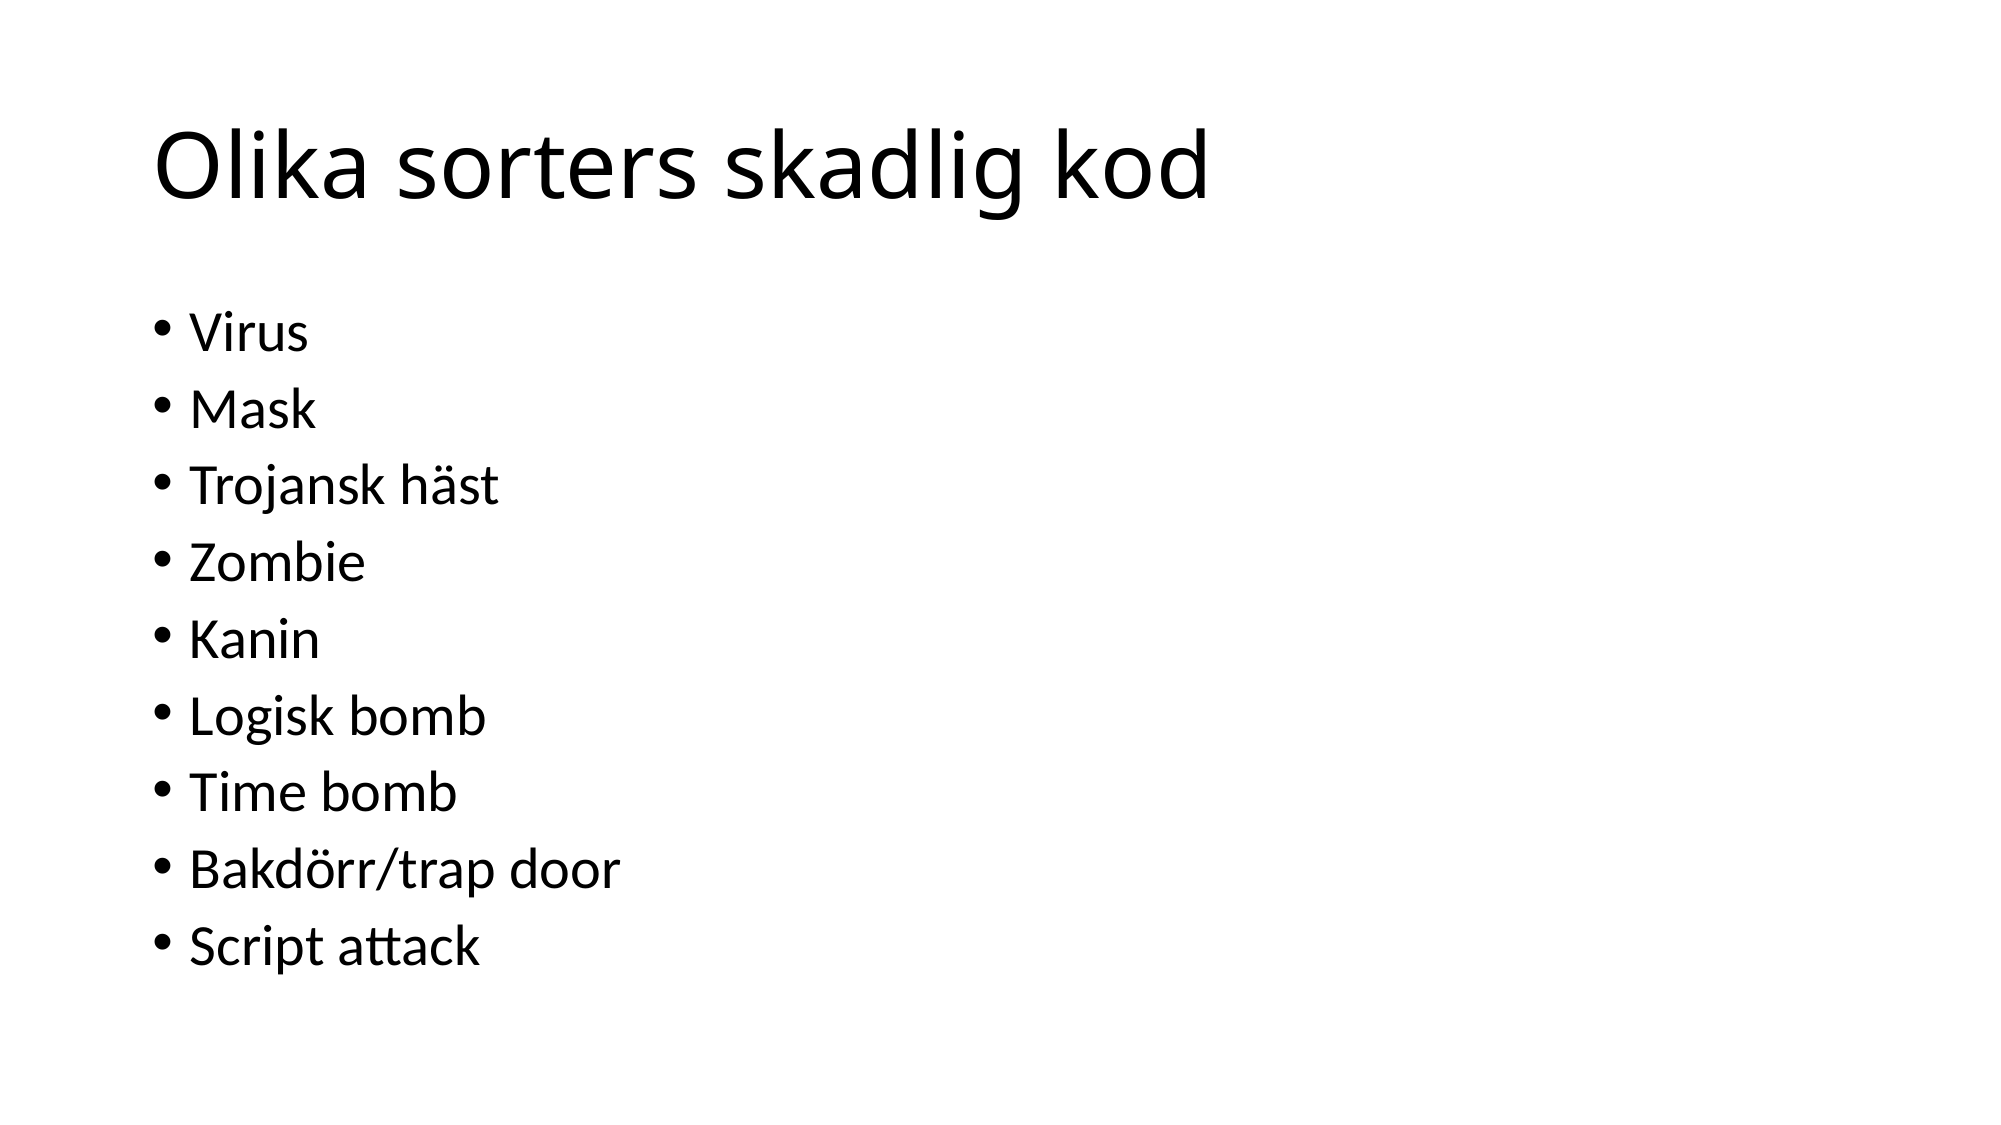

# Olika sorters skadlig kod
Virus
Mask
Trojansk häst
Zombie
Kanin
Logisk bomb
Time bomb
Bakdörr/trap door
Script attack